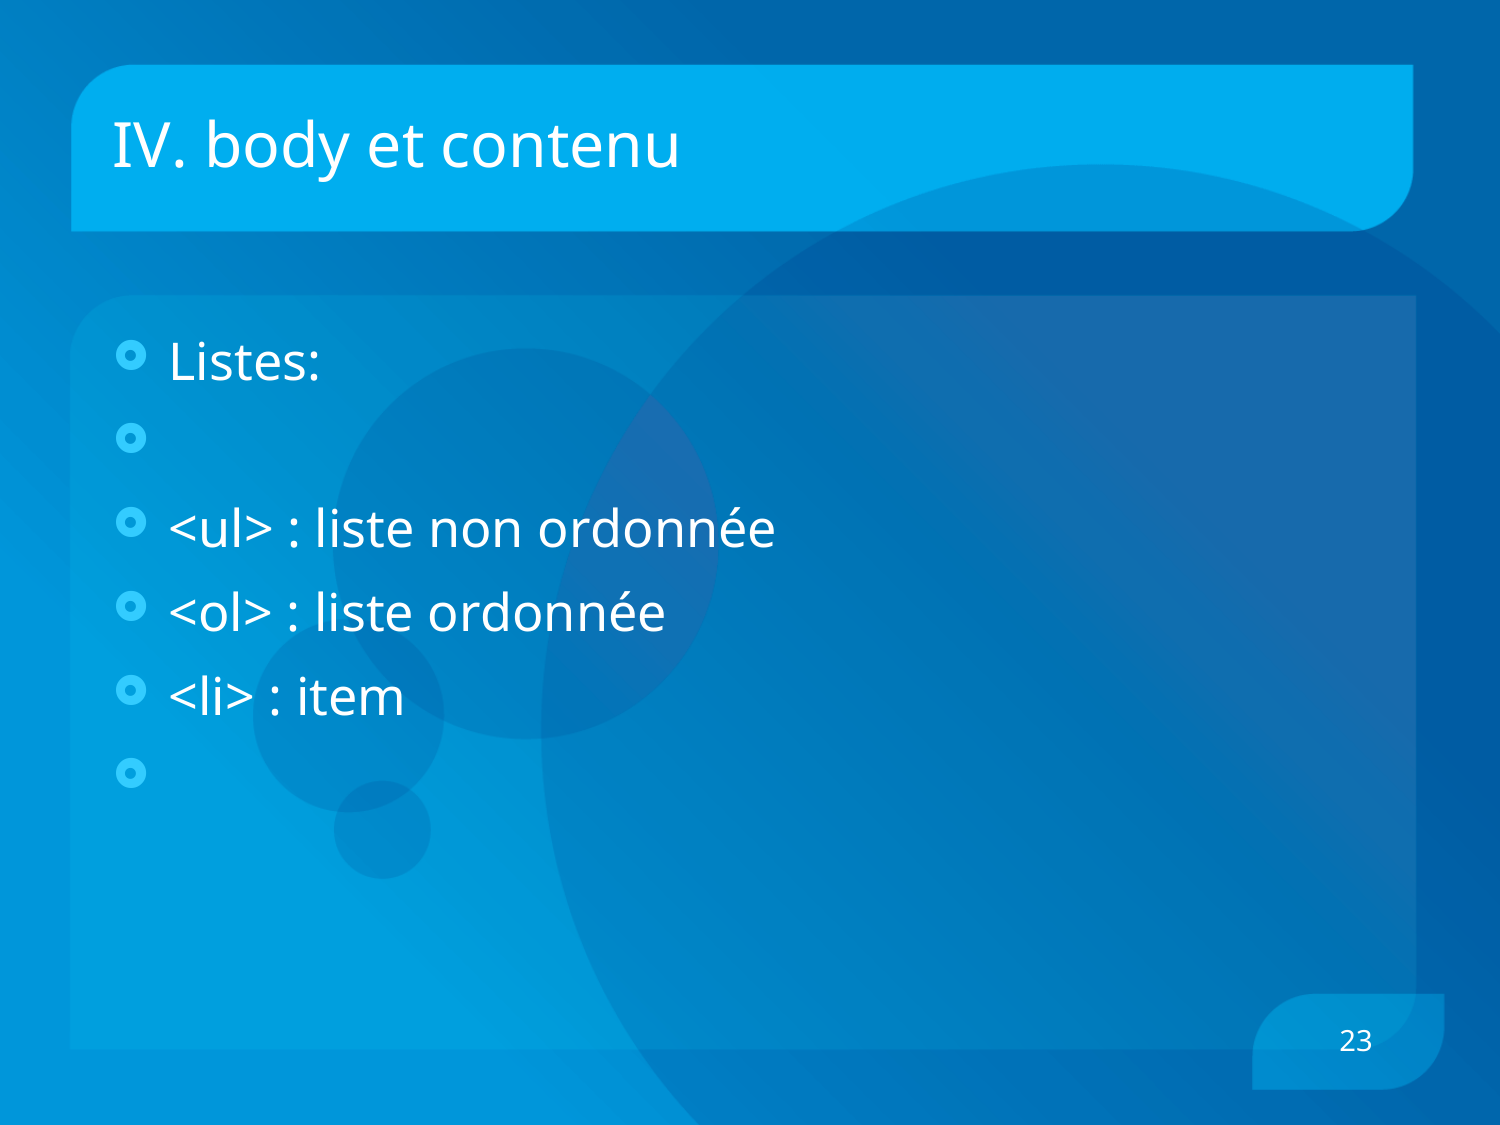

# IV. body et contenu
Listes:
<ul> : liste non ordonnée
<ol> : liste ordonnée
<li> : item
23